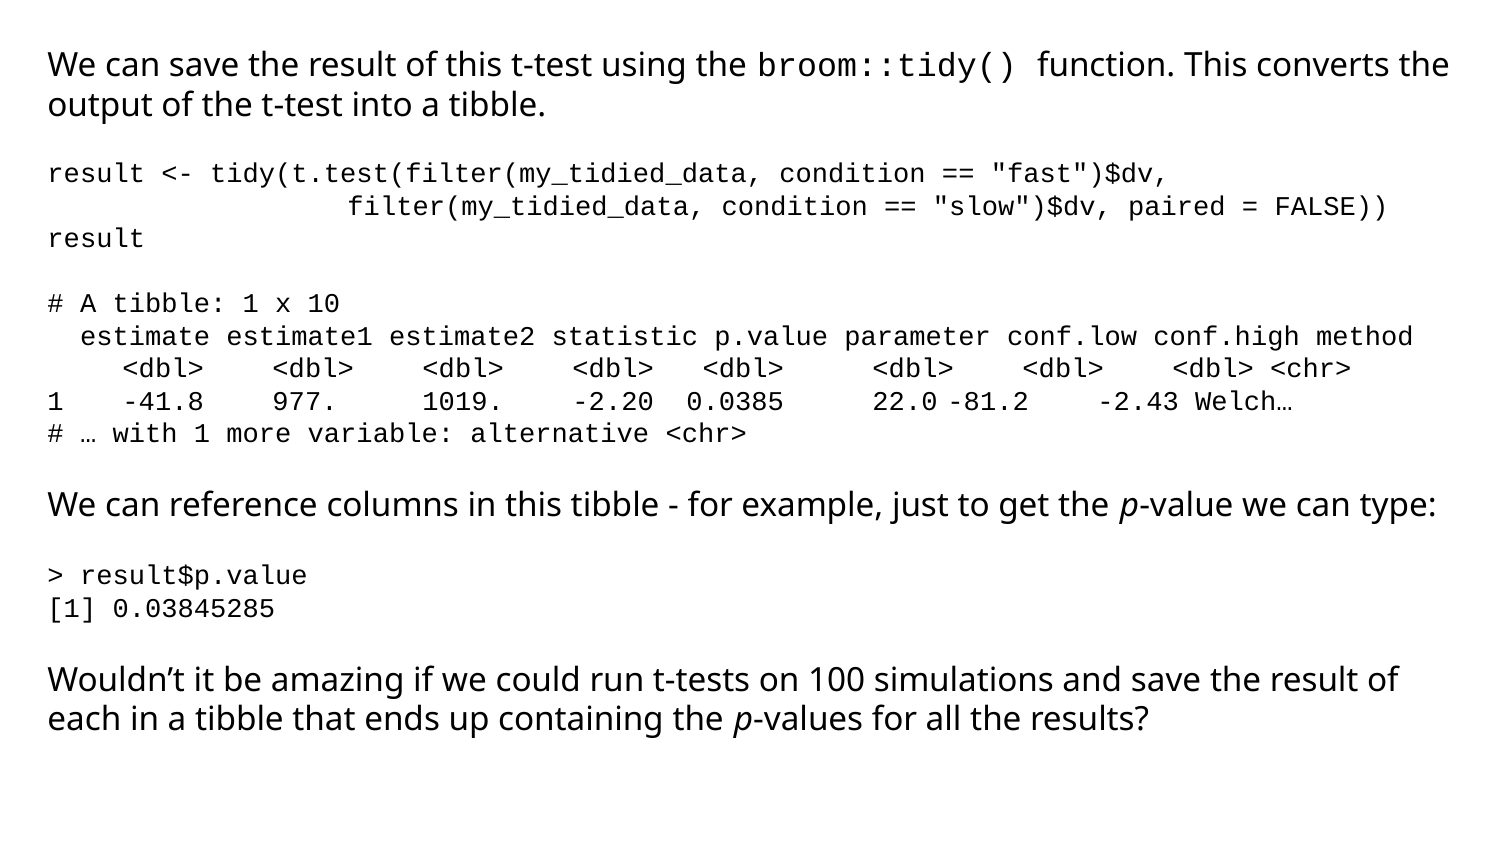

We can save the result of this t-test using the broom::tidy() function. This converts the output of the t-test into a tibble.
result <- tidy(t.test(filter(my_tidied_data, condition == "fast")$dv,
 	filter(my_tidied_data, condition == "slow")$dv, paired = FALSE))
result
# A tibble: 1 x 10
 estimate estimate1 estimate2 statistic p.value parameter conf.low conf.high method
 	<dbl> 	<dbl> 	<dbl> 	<dbl> <dbl> 	<dbl>	<dbl> 	<dbl> <chr>
1	-41.8 	977. 	1019. 	-2.20 0.0385 	22.0	-81.2 	-2.43 Welch…
# … with 1 more variable: alternative <chr>
We can reference columns in this tibble - for example, just to get the p-value we can type:
> result$p.value
[1] 0.03845285
Wouldn’t it be amazing if we could run t-tests on 100 simulations and save the result of each in a tibble that ends up containing the p-values for all the results?